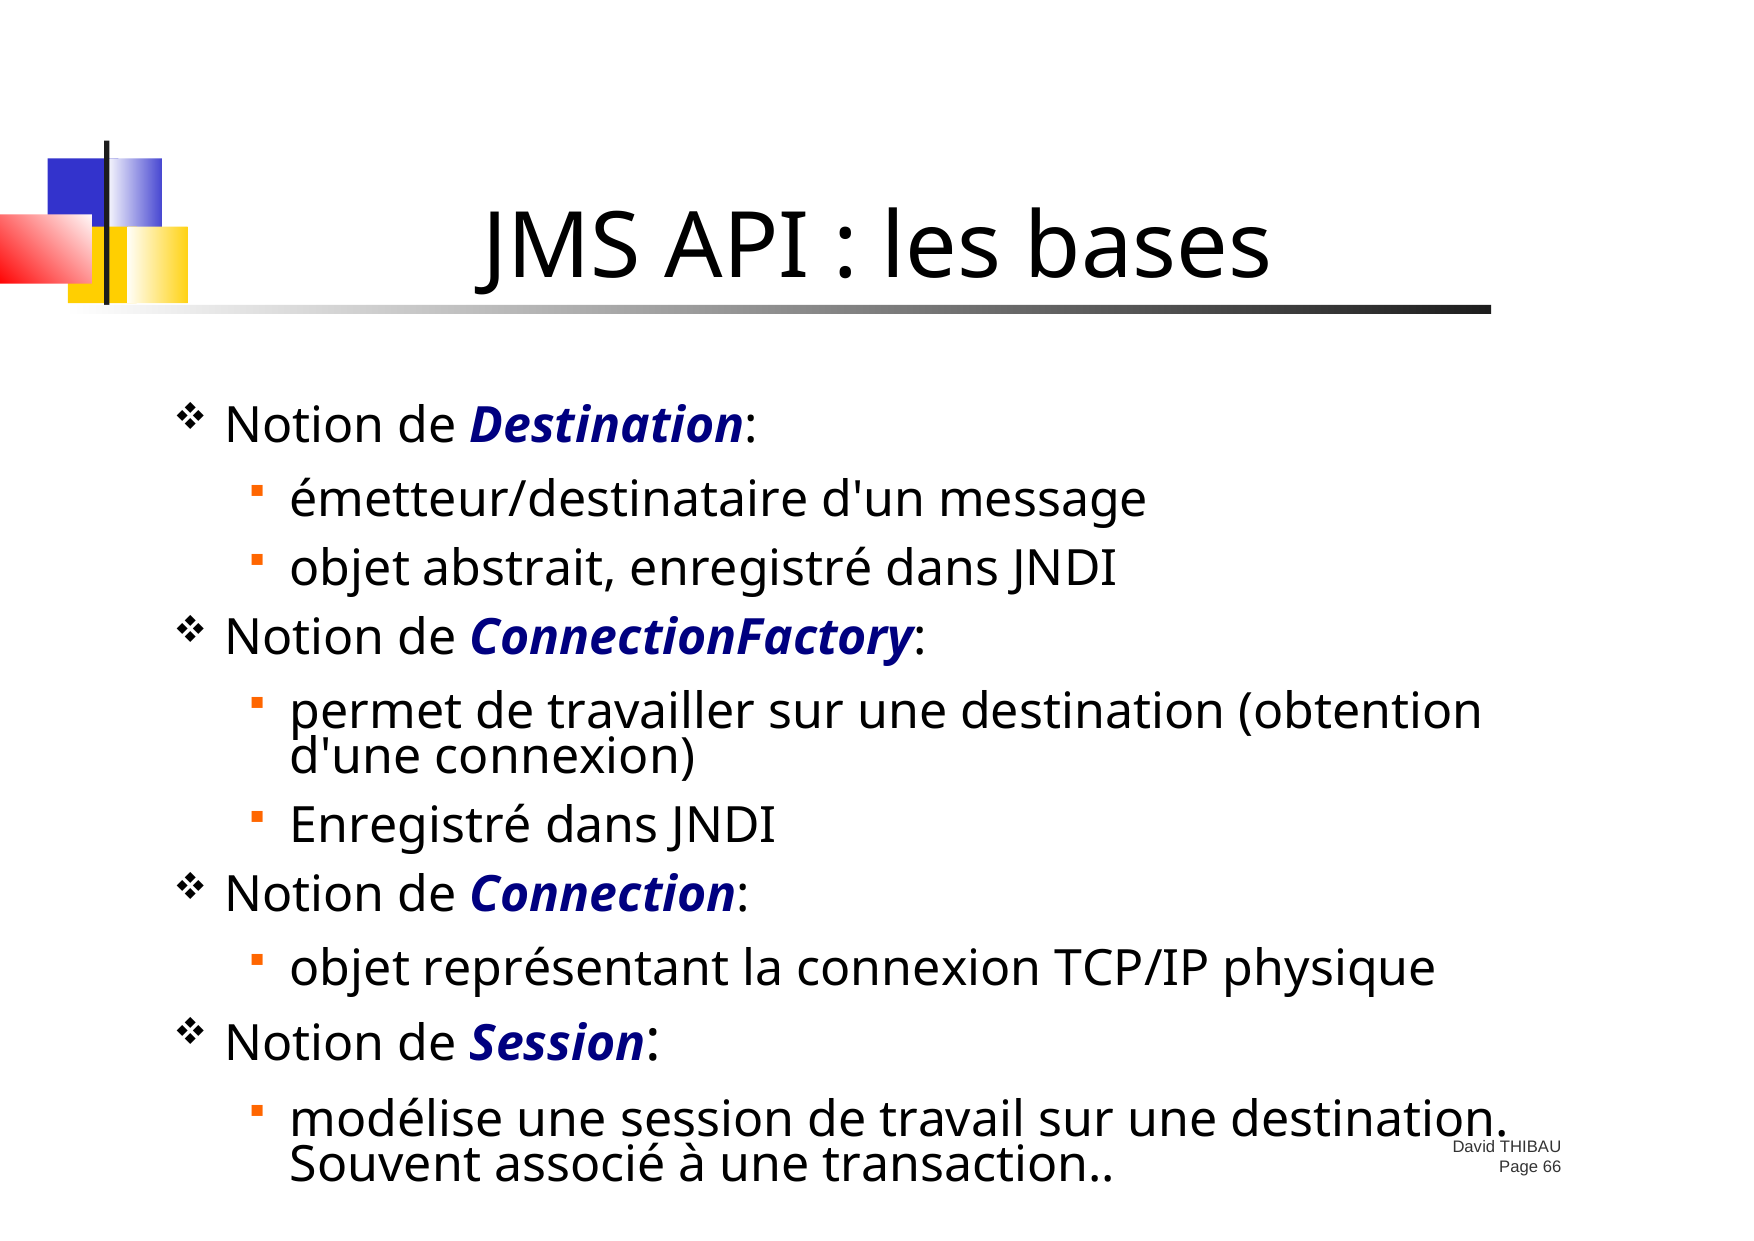

# JMS API : les bases
Notion de Destination:
émetteur/destinataire d'un message
objet abstrait, enregistré dans JNDI
Notion de ConnectionFactory:
permet de travailler sur une destination (obtention d'une connexion)
Enregistré dans JNDI
Notion de Connection:
objet représentant la connexion TCP/IP physique
Notion de Session:
modélise une session de travail sur une destination. Souvent associé à une transaction..